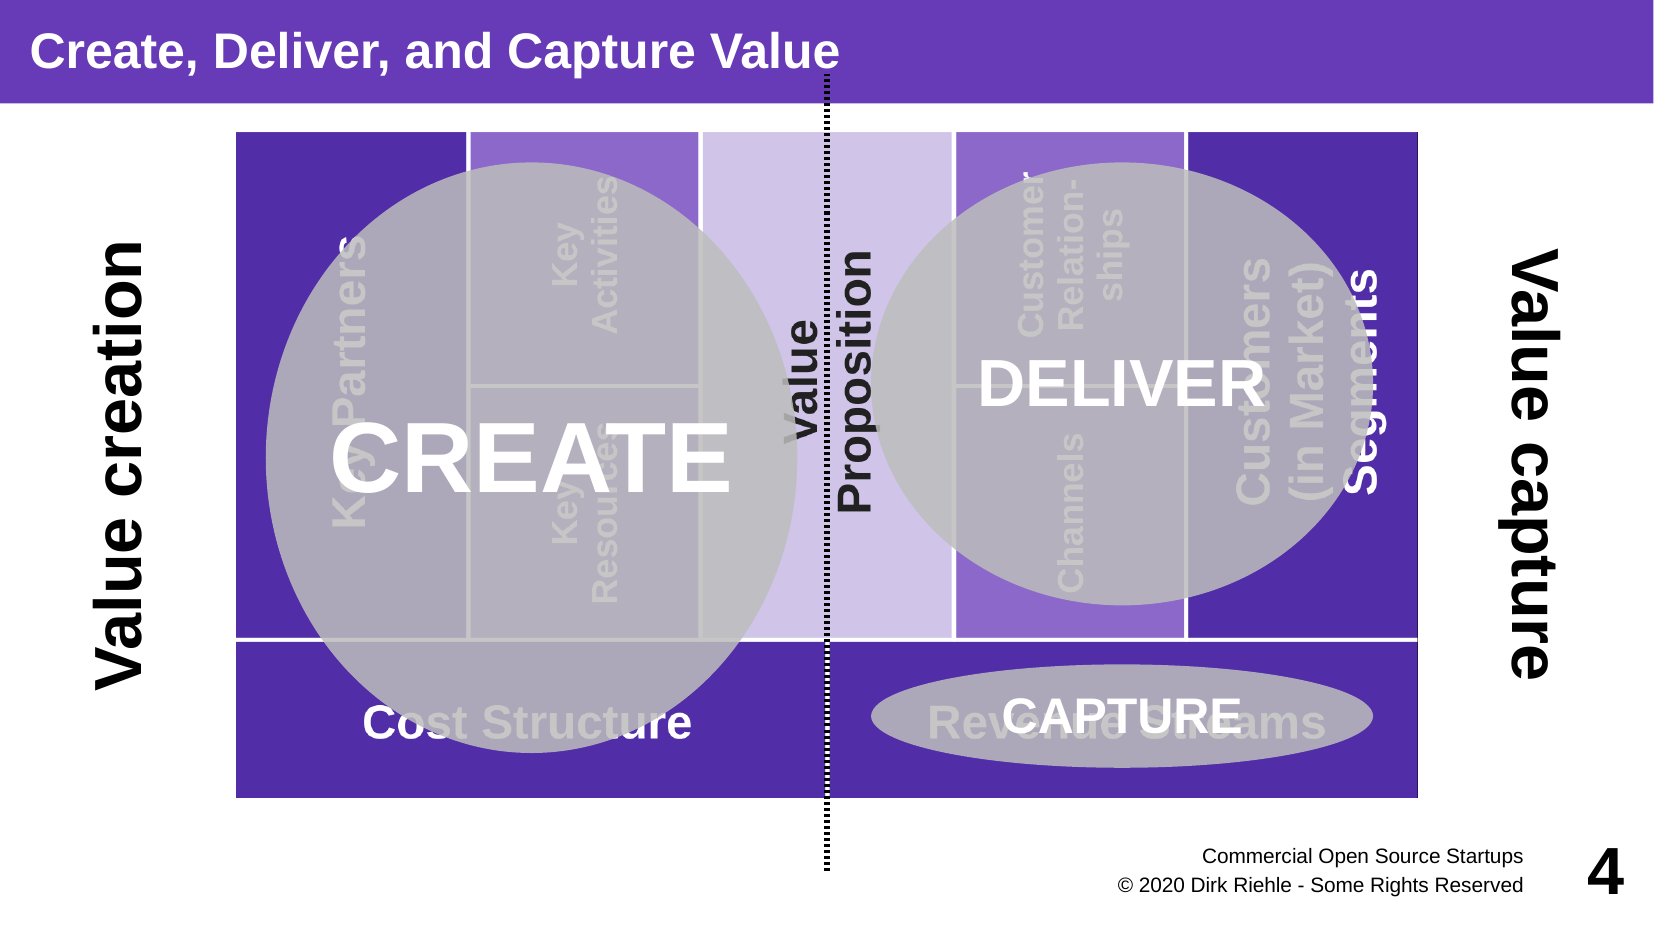

# Create, Deliver, and Capture Value
CREATE
DELIVER
Value creation
Value capture
CAPTURE
Commercial Open Source Startups
4
© 2020 Dirk Riehle - Some Rights Reserved